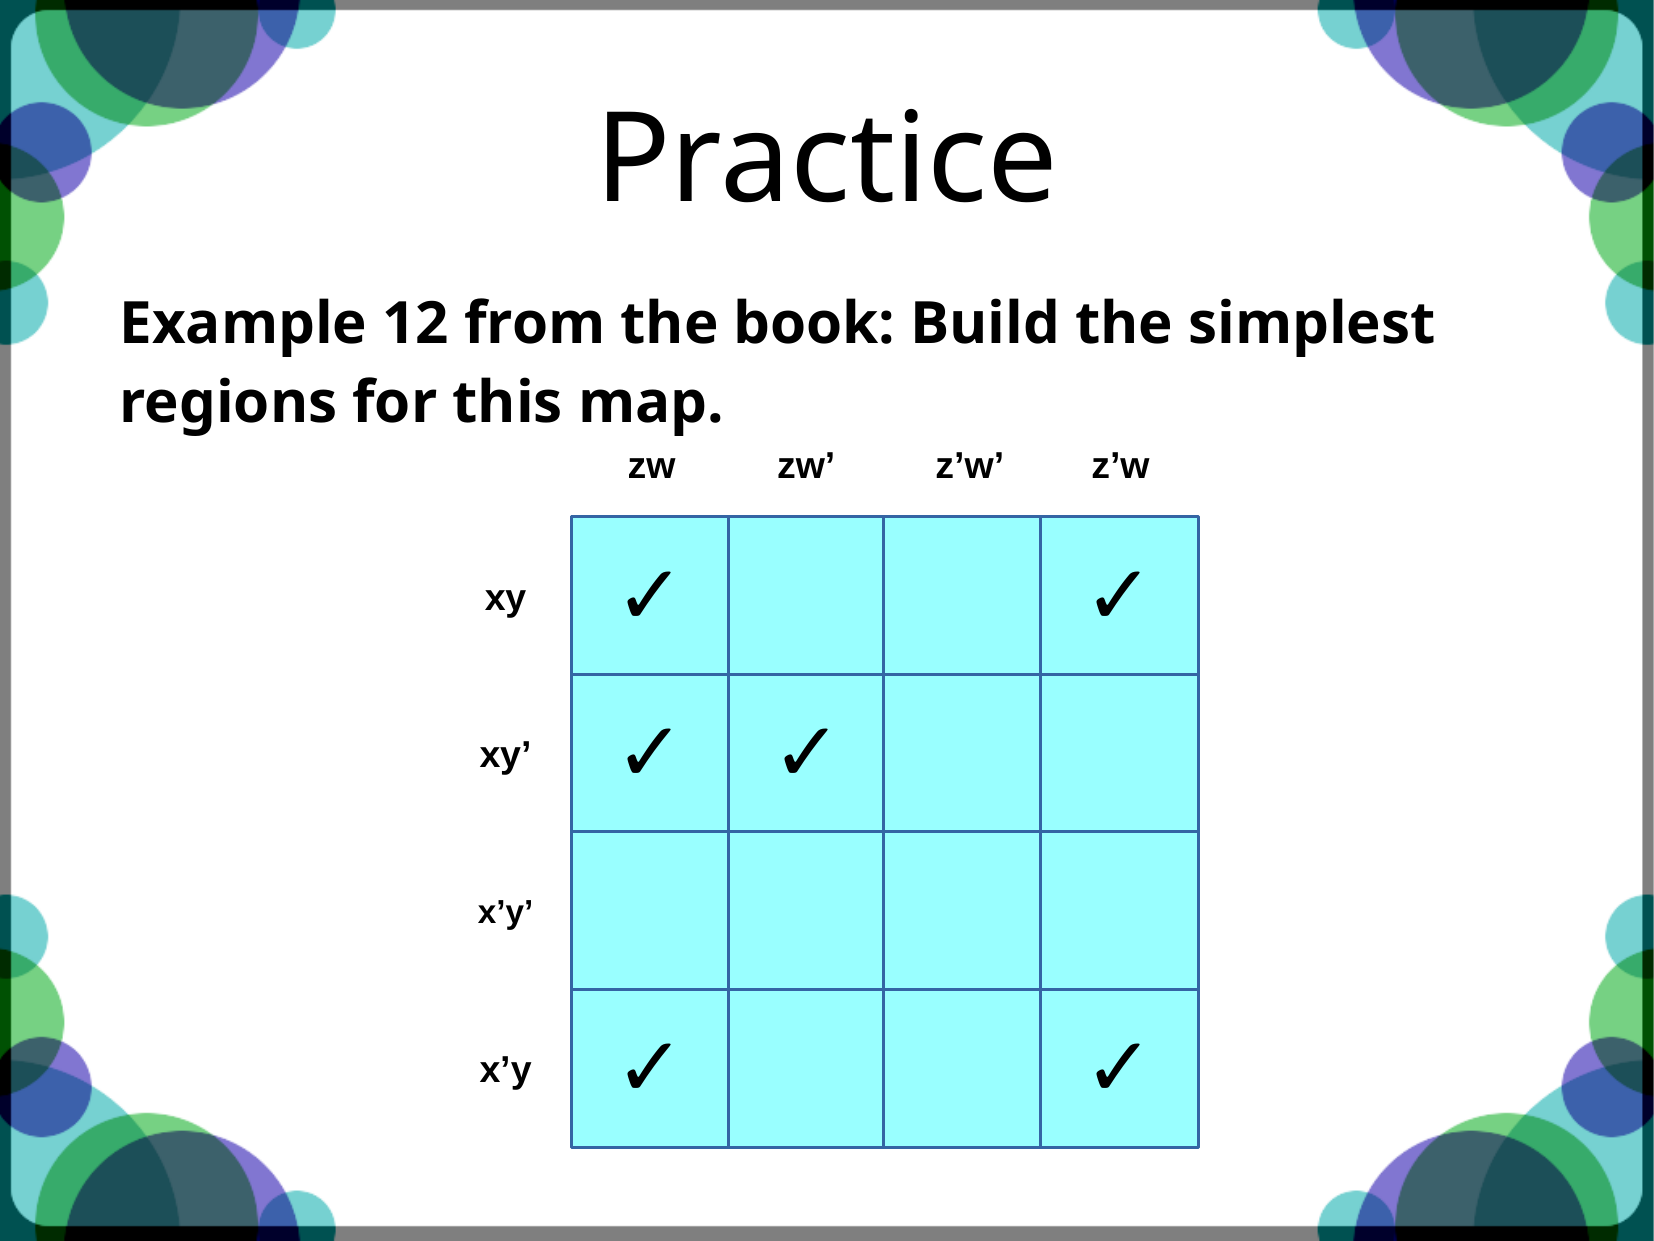

# Practice
Example 12 from the book: Build the simplest regions for this map.
zw
zw’
z’w’
z’w
✓
✓
xy
✓
✓
xy’
x’y’
✓
✓
x’y